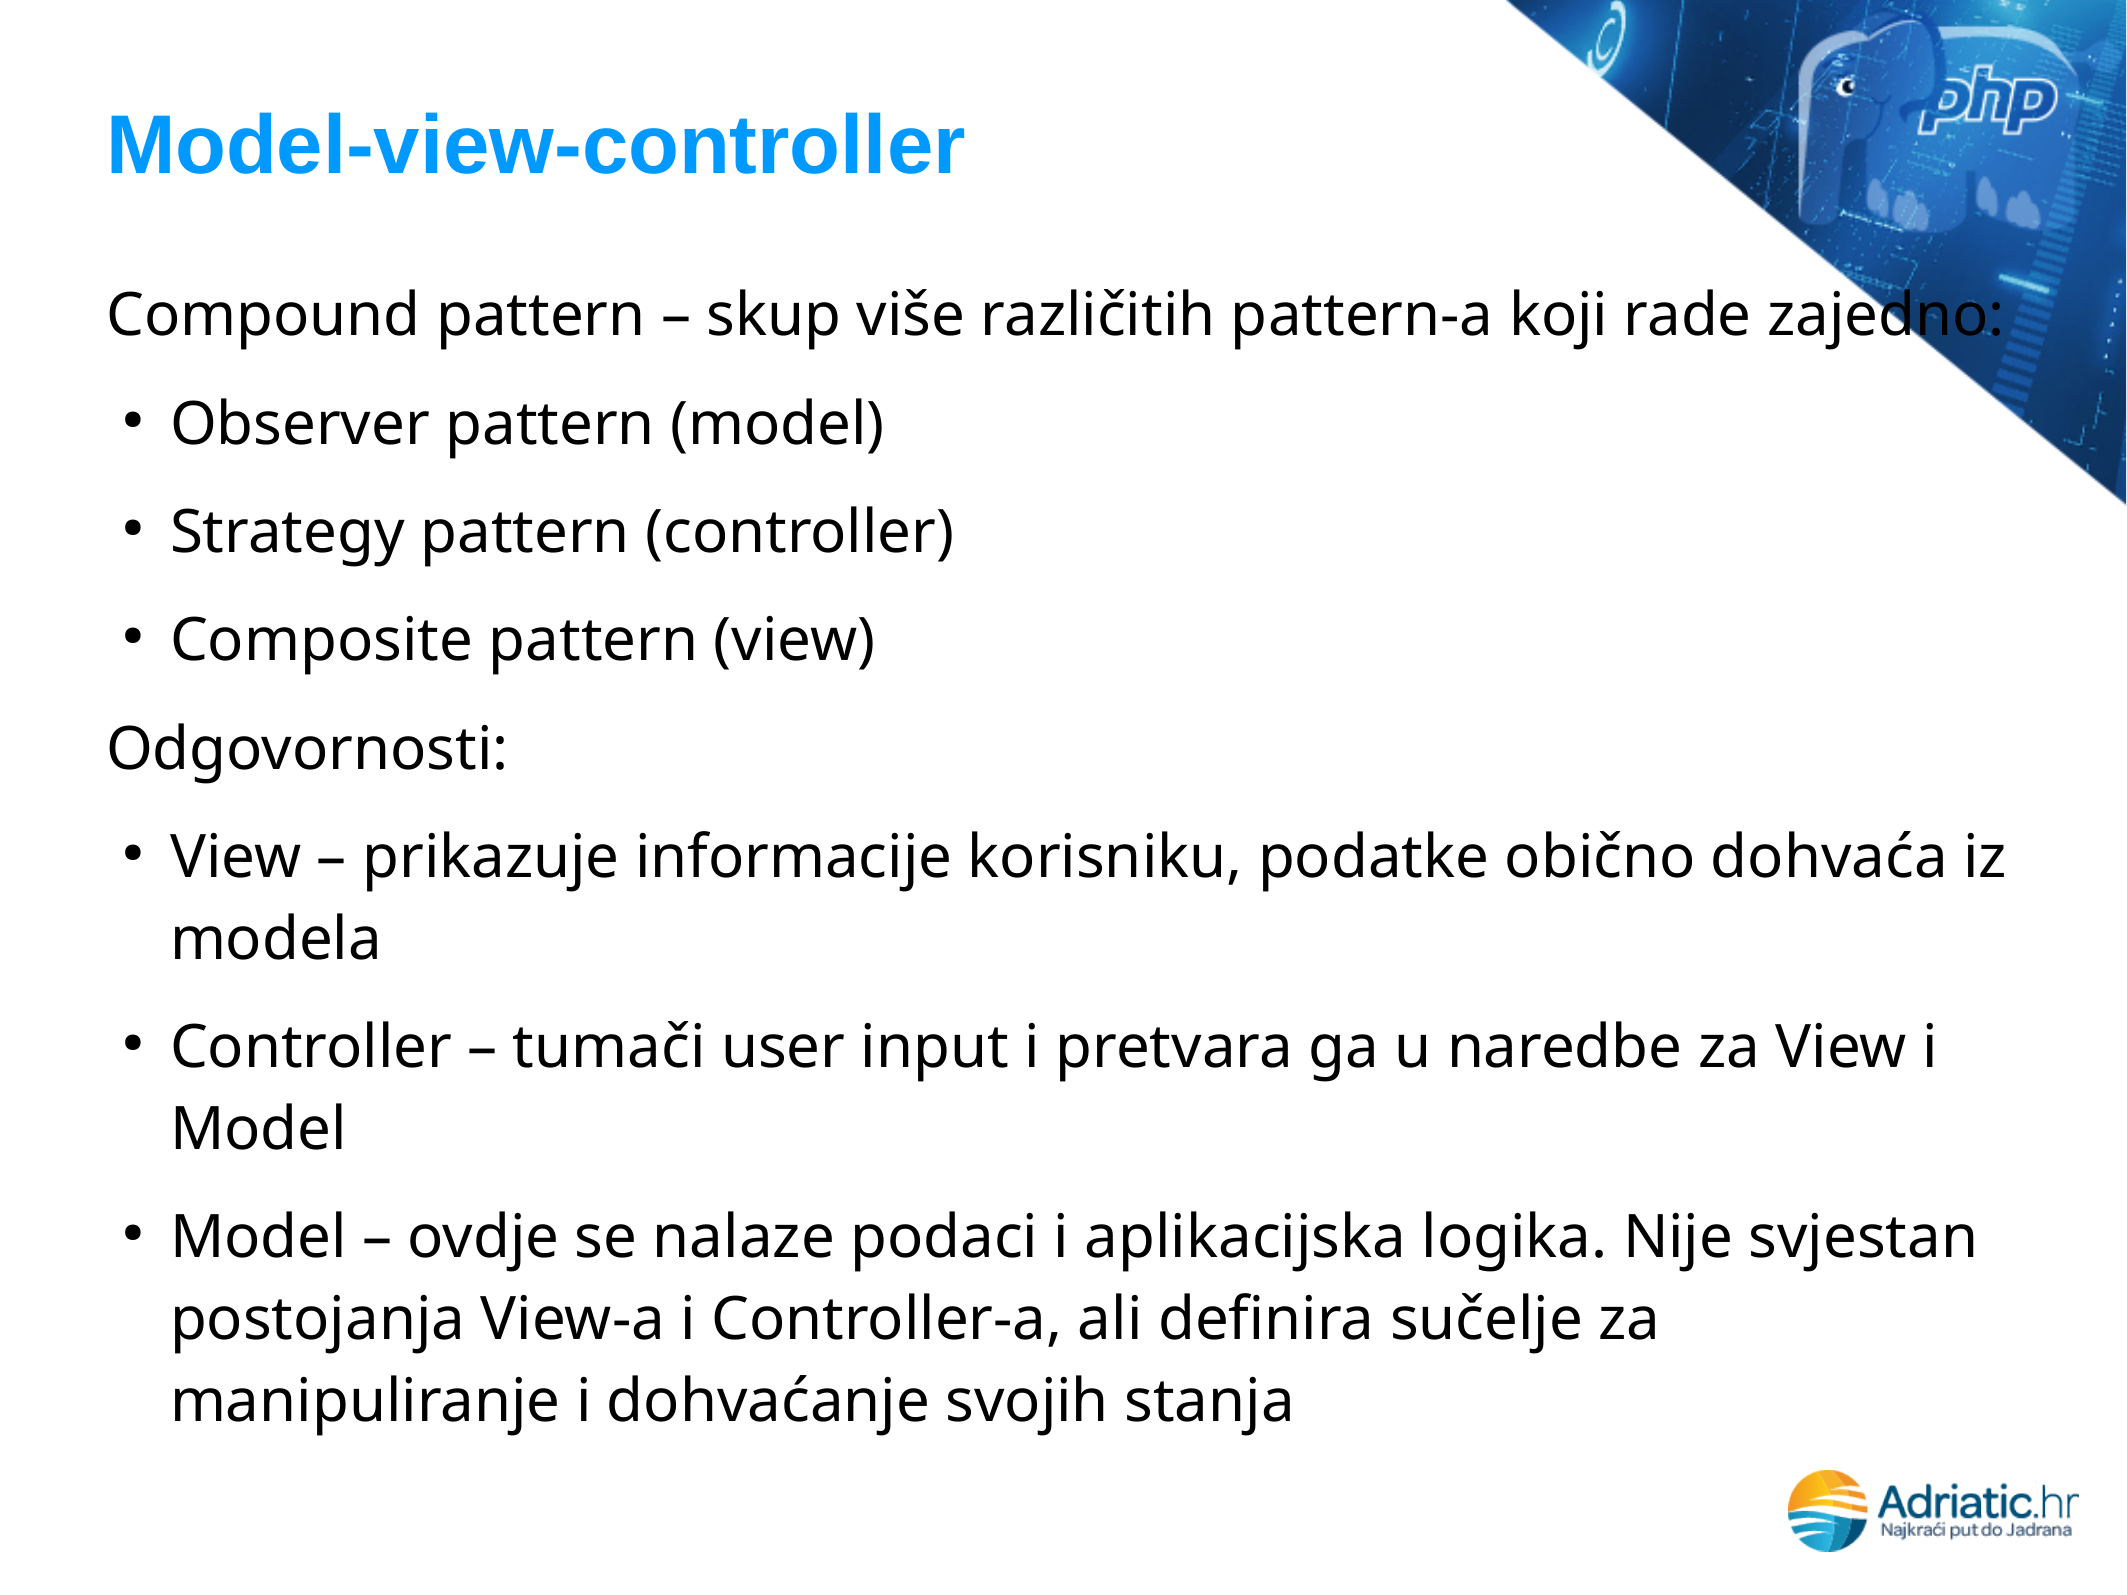

# Model-view-controller
Compound pattern – skup više različitih pattern-a koji rade zajedno:
Observer pattern (model)
Strategy pattern (controller)
Composite pattern (view)
Odgovornosti:
View – prikazuje informacije korisniku, podatke obično dohvaća iz modela
Controller – tumači user input i pretvara ga u naredbe za View i Model
Model – ovdje se nalaze podaci i aplikacijska logika. Nije svjestan postojanja View-a i Controller-a, ali definira sučelje za manipuliranje i dohvaćanje svojih stanja